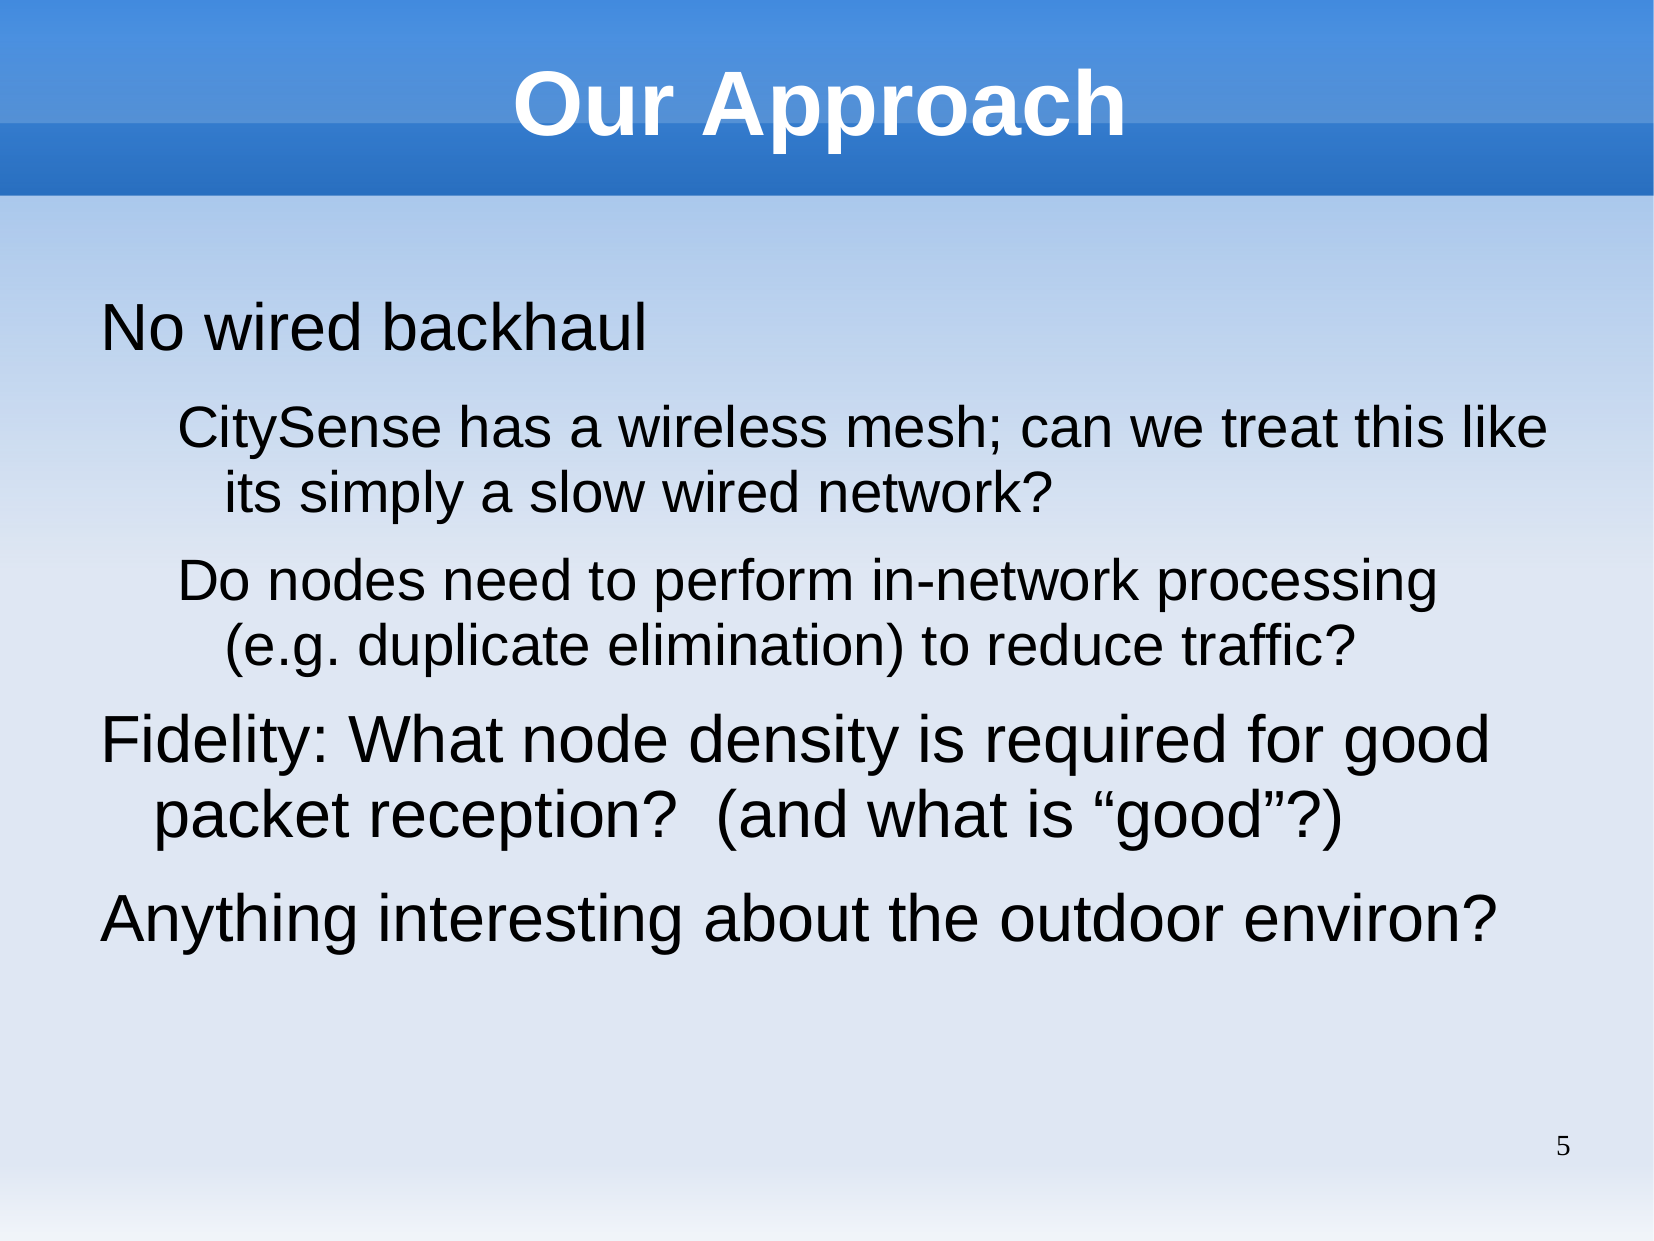

# Our Approach
No wired backhaul
CitySense has a wireless mesh; can we treat this like its simply a slow wired network?
Do nodes need to perform in-network processing (e.g. duplicate elimination) to reduce traffic?
Fidelity: What node density is required for good packet reception? (and what is “good”?)
Anything interesting about the outdoor environ?
5